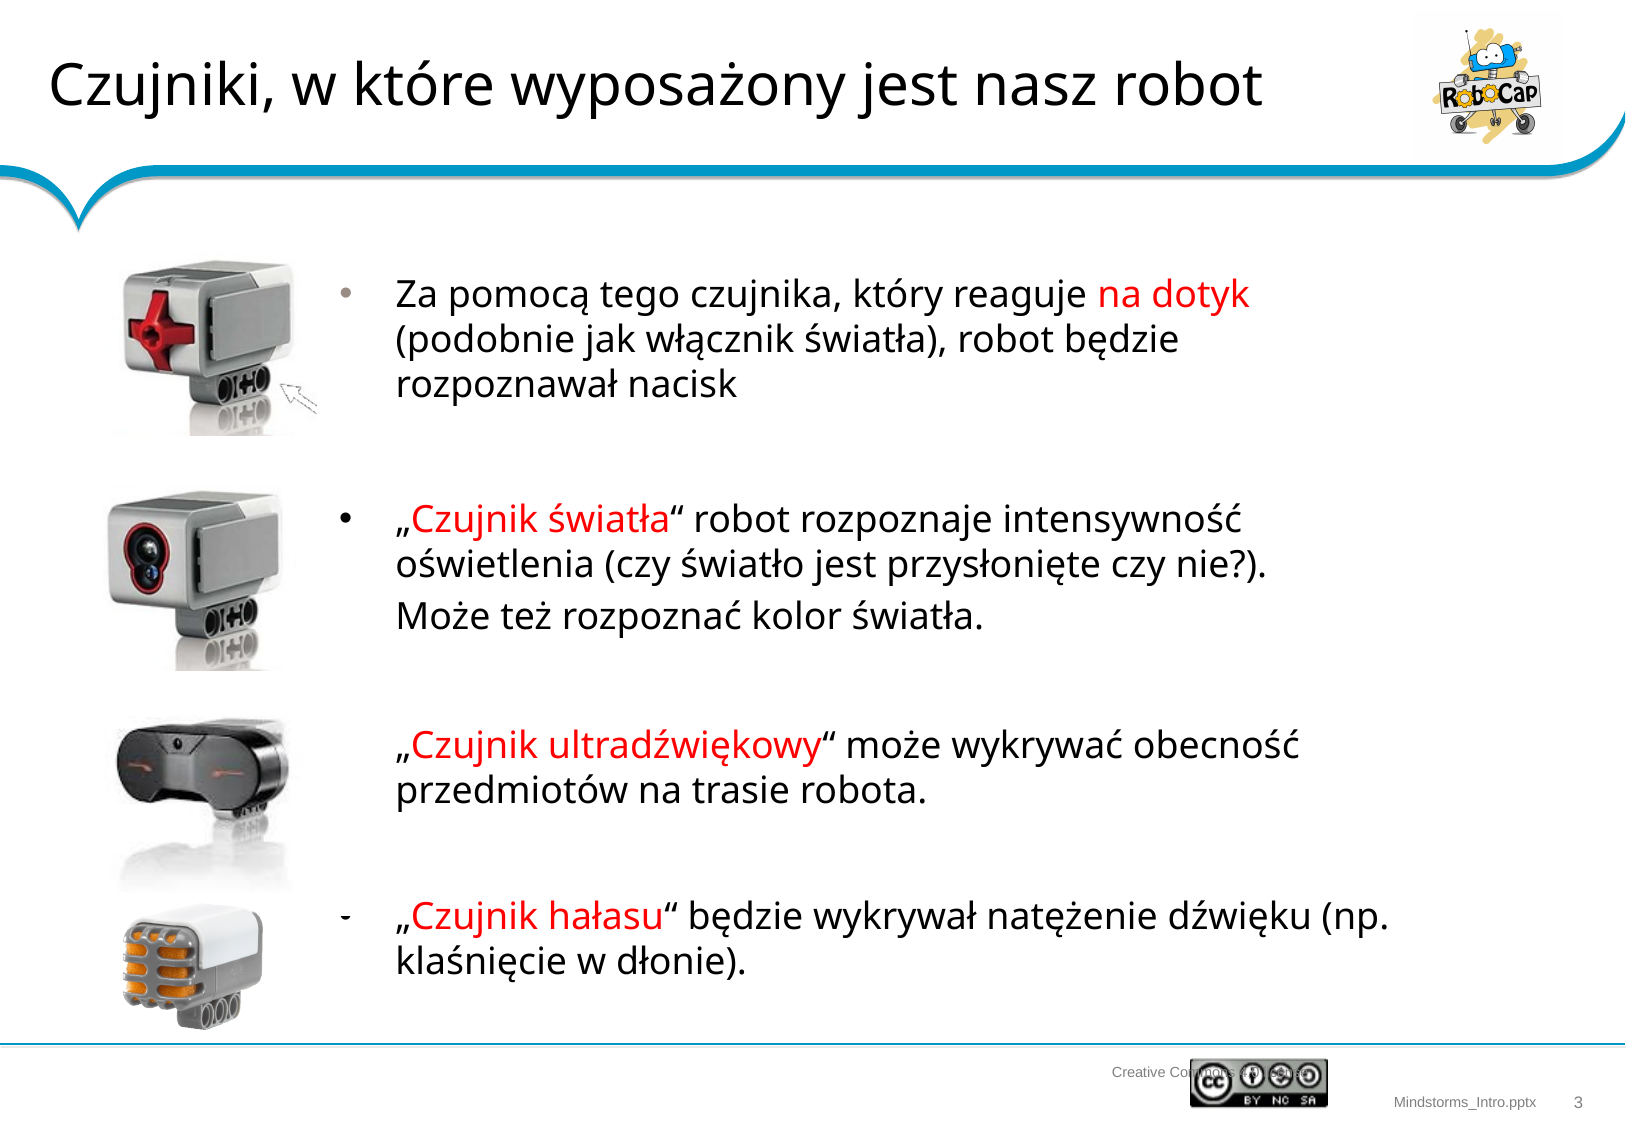

# Czujniki, w które wyposażony jest nasz robot
Za pomocą tego czujnika, który reaguje na dotyk (podobnie jak włącznik światła), robot będzie rozpoznawał nacisk
„Czujnik światła“ robot rozpoznaje intensywność oświetlenia (czy światło jest przysłonięte czy nie?).
	Może też rozpoznać kolor światła.
„Czujnik ultradźwiękowy“ może wykrywać obecność przedmiotów na trasie robota.
„Czujnik hałasu“ będzie wykrywał natężenie dźwięku (np. klaśnięcie w dłonie).
Creative Commons 4.0 license
Mindstorms_Intro.pptx